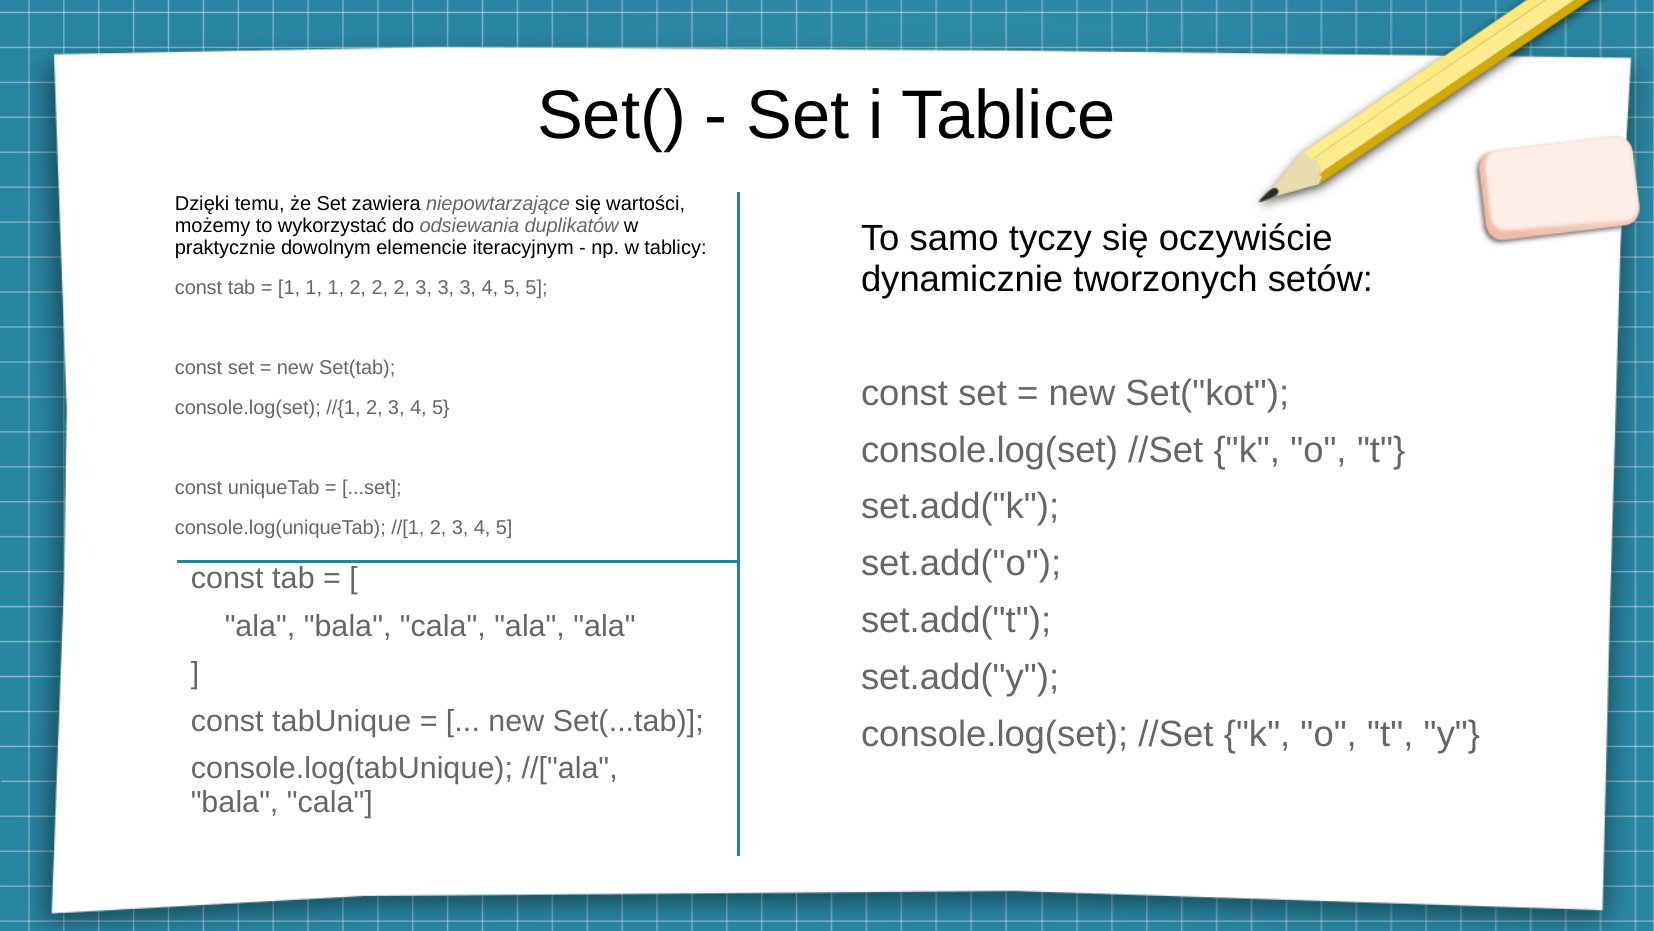

# Set() - Set i Tablice
Dzięki temu, że Set zawiera niepowtarzające się wartości, możemy to wykorzystać do odsiewania duplikatów w praktycznie dowolnym elemencie iteracyjnym - np. w tablicy:
const tab = [1, 1, 1, 2, 2, 2, 3, 3, 3, 4, 5, 5];
const set = new Set(tab);
console.log(set); //{1, 2, 3, 4, 5}
const uniqueTab = [...set];
console.log(uniqueTab); //[1, 2, 3, 4, 5]
To samo tyczy się oczywiście dynamicznie tworzonych setów:
const set = new Set("kot");
console.log(set) //Set {"k", "o", "t"}
set.add("k");
set.add("o");
set.add("t");
set.add("y");
console.log(set); //Set {"k", "o", "t", "y"}
const tab = [
 "ala", "bala", "cala", "ala", "ala"
]
const tabUnique = [... new Set(...tab)];
console.log(tabUnique); //["ala", "bala", "cala"]